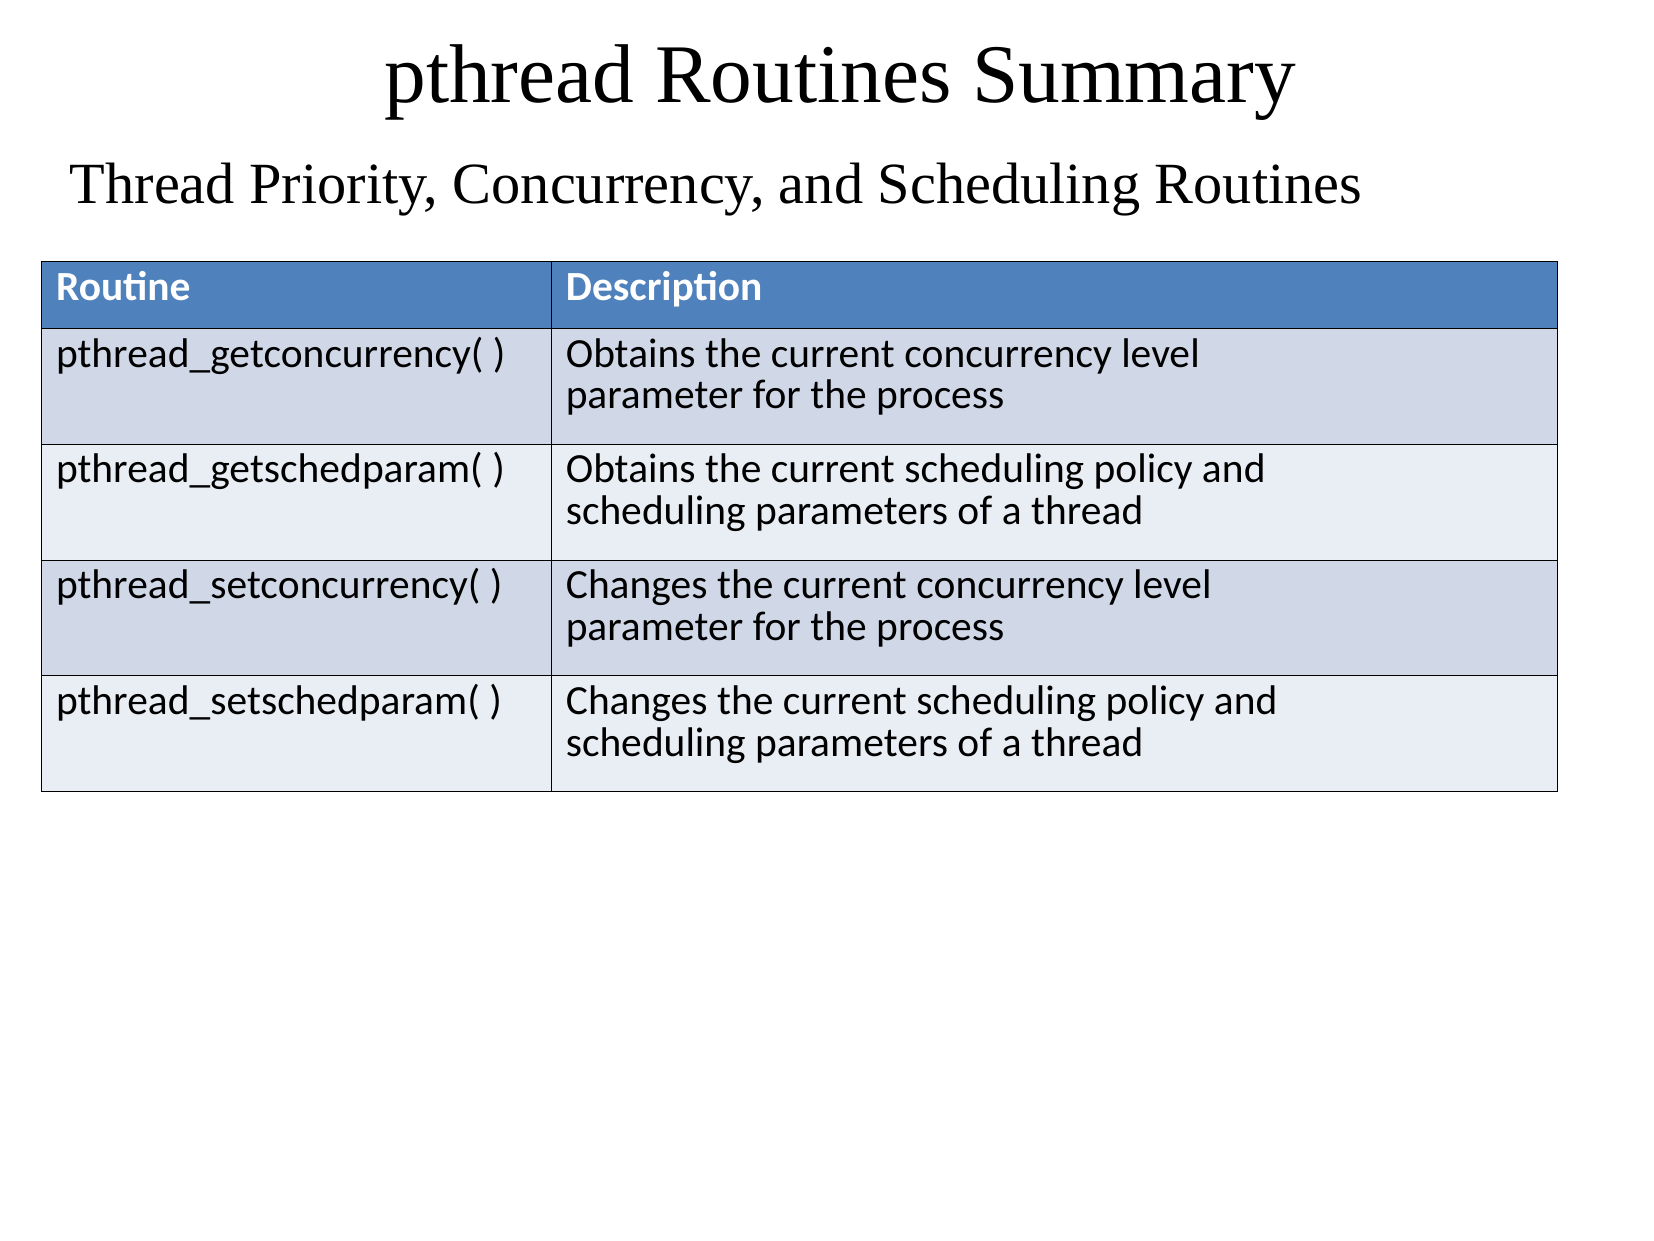

# pthread Routines Summary
Thread Priority, Concurrency, and Scheduling Routines
| Routine | Description |
| --- | --- |
| pthread\_getconcurrency( ) | Obtains the current concurrency level parameter for the process |
| pthread\_getschedparam( ) | Obtains the current scheduling policy and scheduling parameters of a thread |
| pthread\_setconcurrency( ) | Changes the current concurrency level parameter for the process |
| pthread\_setschedparam( ) | Changes the current scheduling policy and scheduling parameters of a thread |